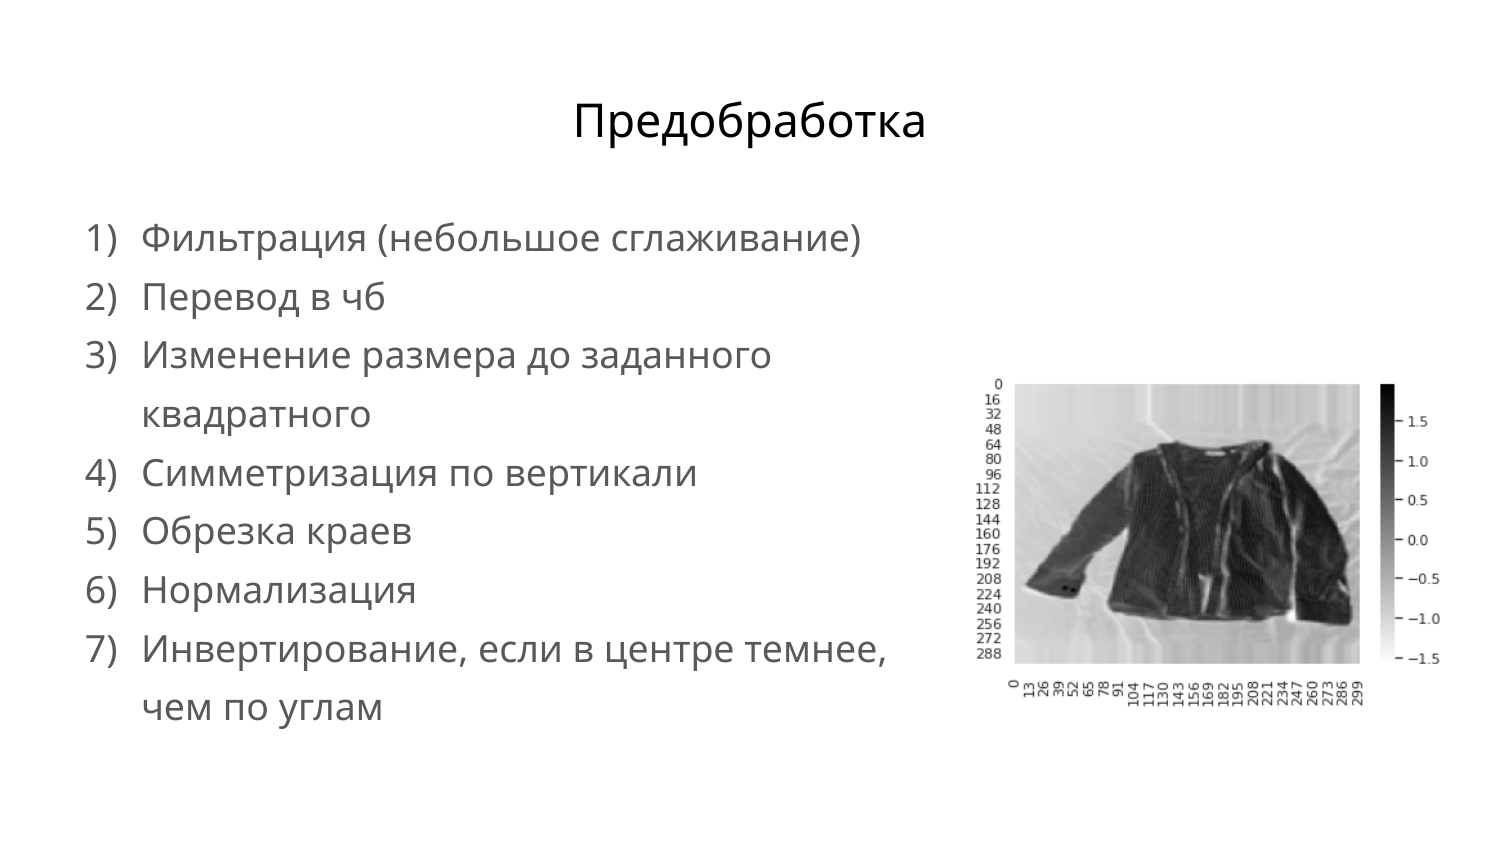

# Предобработка
Фильтрация (небольшое сглаживание)
Перевод в чб
Изменение размера до заданного квадратного
Симметризация по вертикали
Обрезка краев
Нормализация
Инвертирование, если в центре темнее, чем по углам